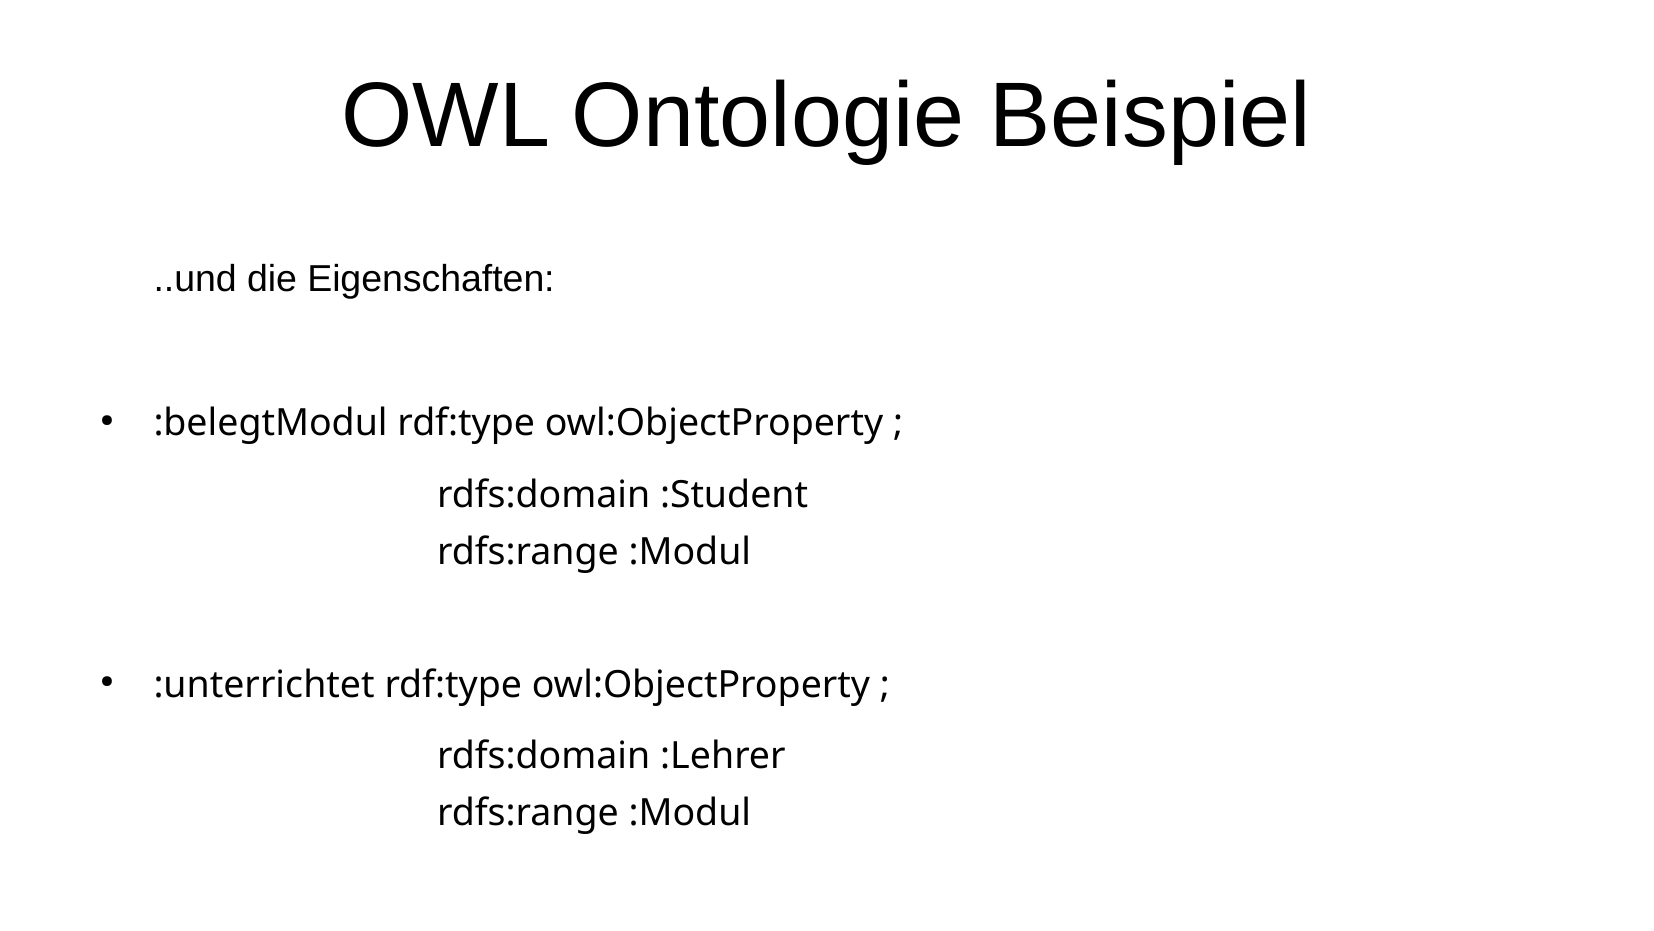

# OWL Ontologie Beispiel
..und die Eigenschaften:
:belegtModul rdf:type owl:ObjectProperty ;
rdfs:domain :Student
rdfs:range :Modul
:unterrichtet rdf:type owl:ObjectProperty ;
rdfs:domain :Lehrer
rdfs:range :Modul